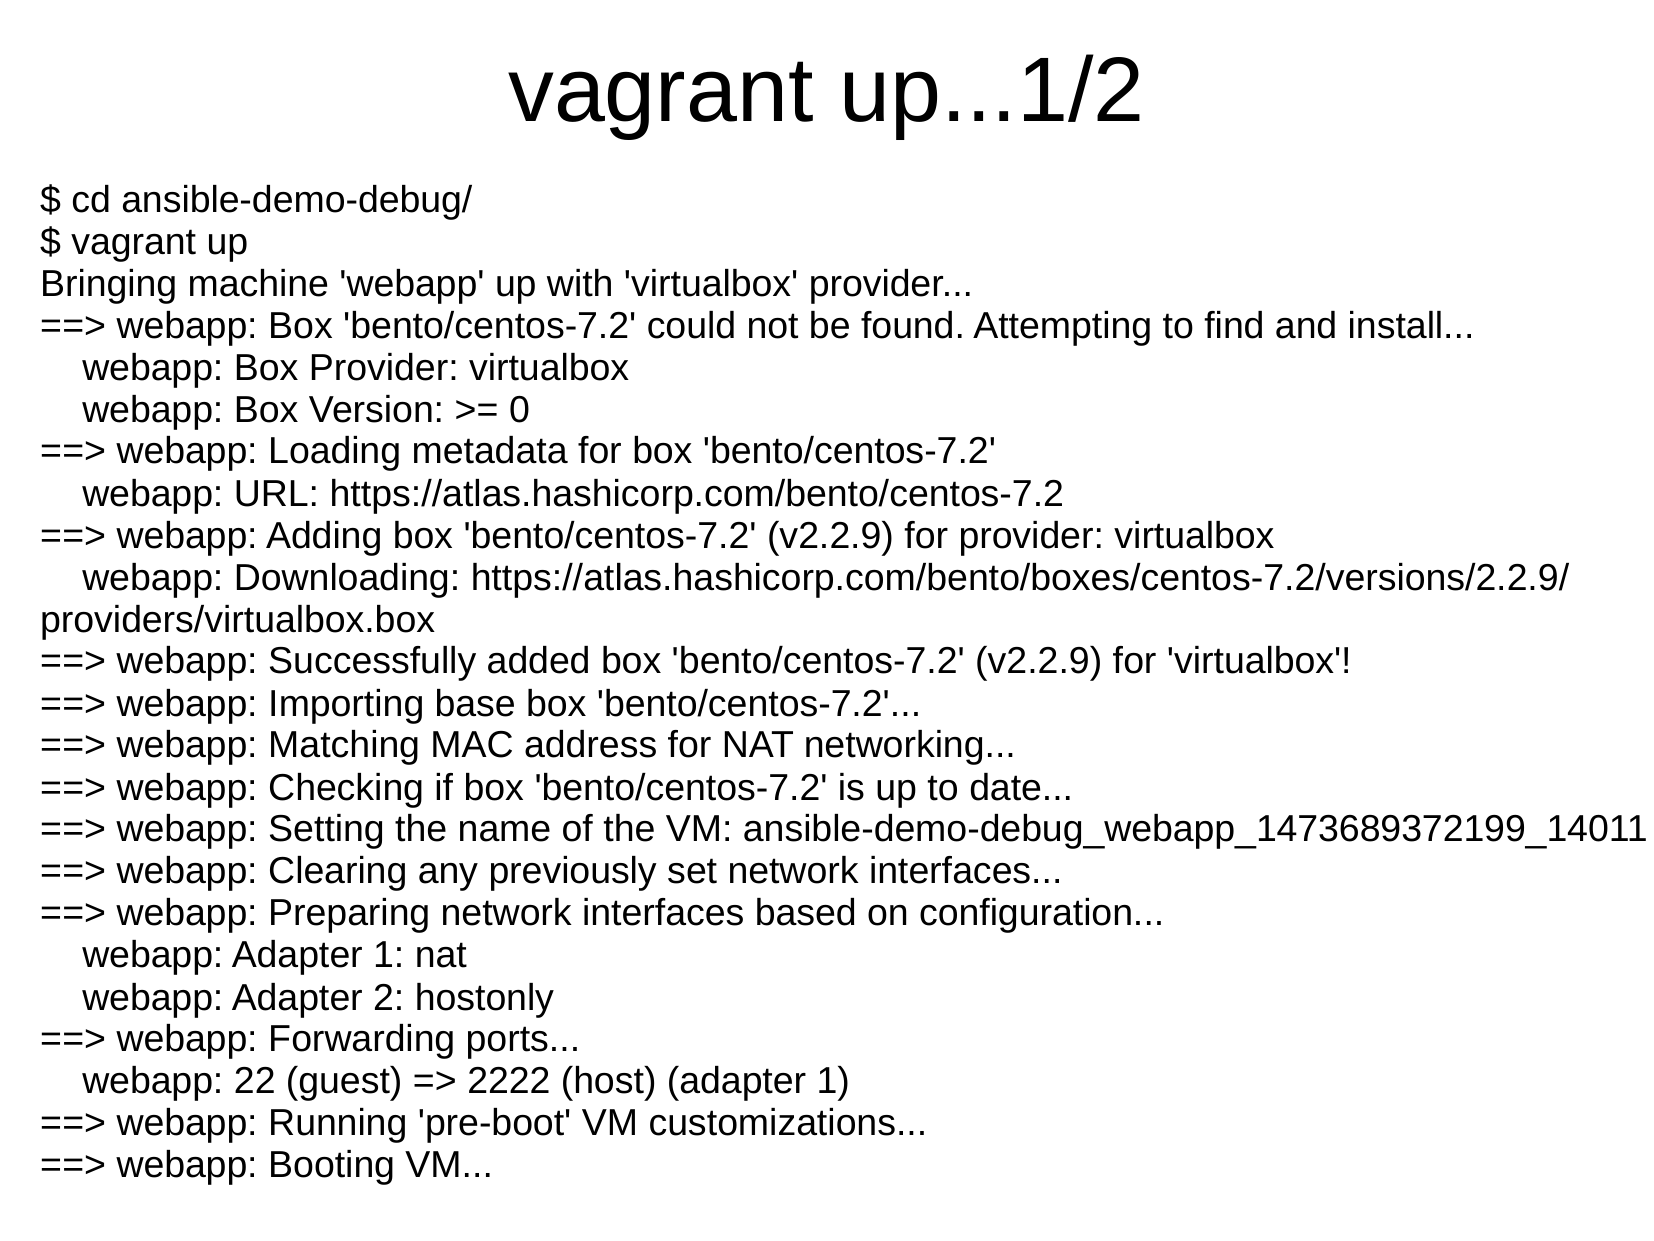

# vagrant up...1/2
$ cd ansible-demo-debug/
$ vagrant up
Bringing machine 'webapp' up with 'virtualbox' provider...
==> webapp: Box 'bento/centos-7.2' could not be found. Attempting to find and install...
 webapp: Box Provider: virtualbox
 webapp: Box Version: >= 0
==> webapp: Loading metadata for box 'bento/centos-7.2'
 webapp: URL: https://atlas.hashicorp.com/bento/centos-7.2
==> webapp: Adding box 'bento/centos-7.2' (v2.2.9) for provider: virtualbox
 webapp: Downloading: https://atlas.hashicorp.com/bento/boxes/centos-7.2/versions/2.2.9/providers/virtualbox.box
==> webapp: Successfully added box 'bento/centos-7.2' (v2.2.9) for 'virtualbox'!
==> webapp: Importing base box 'bento/centos-7.2'...
==> webapp: Matching MAC address for NAT networking...
==> webapp: Checking if box 'bento/centos-7.2' is up to date...
==> webapp: Setting the name of the VM: ansible-demo-debug_webapp_1473689372199_14011
==> webapp: Clearing any previously set network interfaces...
==> webapp: Preparing network interfaces based on configuration...
 webapp: Adapter 1: nat
 webapp: Adapter 2: hostonly
==> webapp: Forwarding ports...
 webapp: 22 (guest) => 2222 (host) (adapter 1)
==> webapp: Running 'pre-boot' VM customizations...
==> webapp: Booting VM...